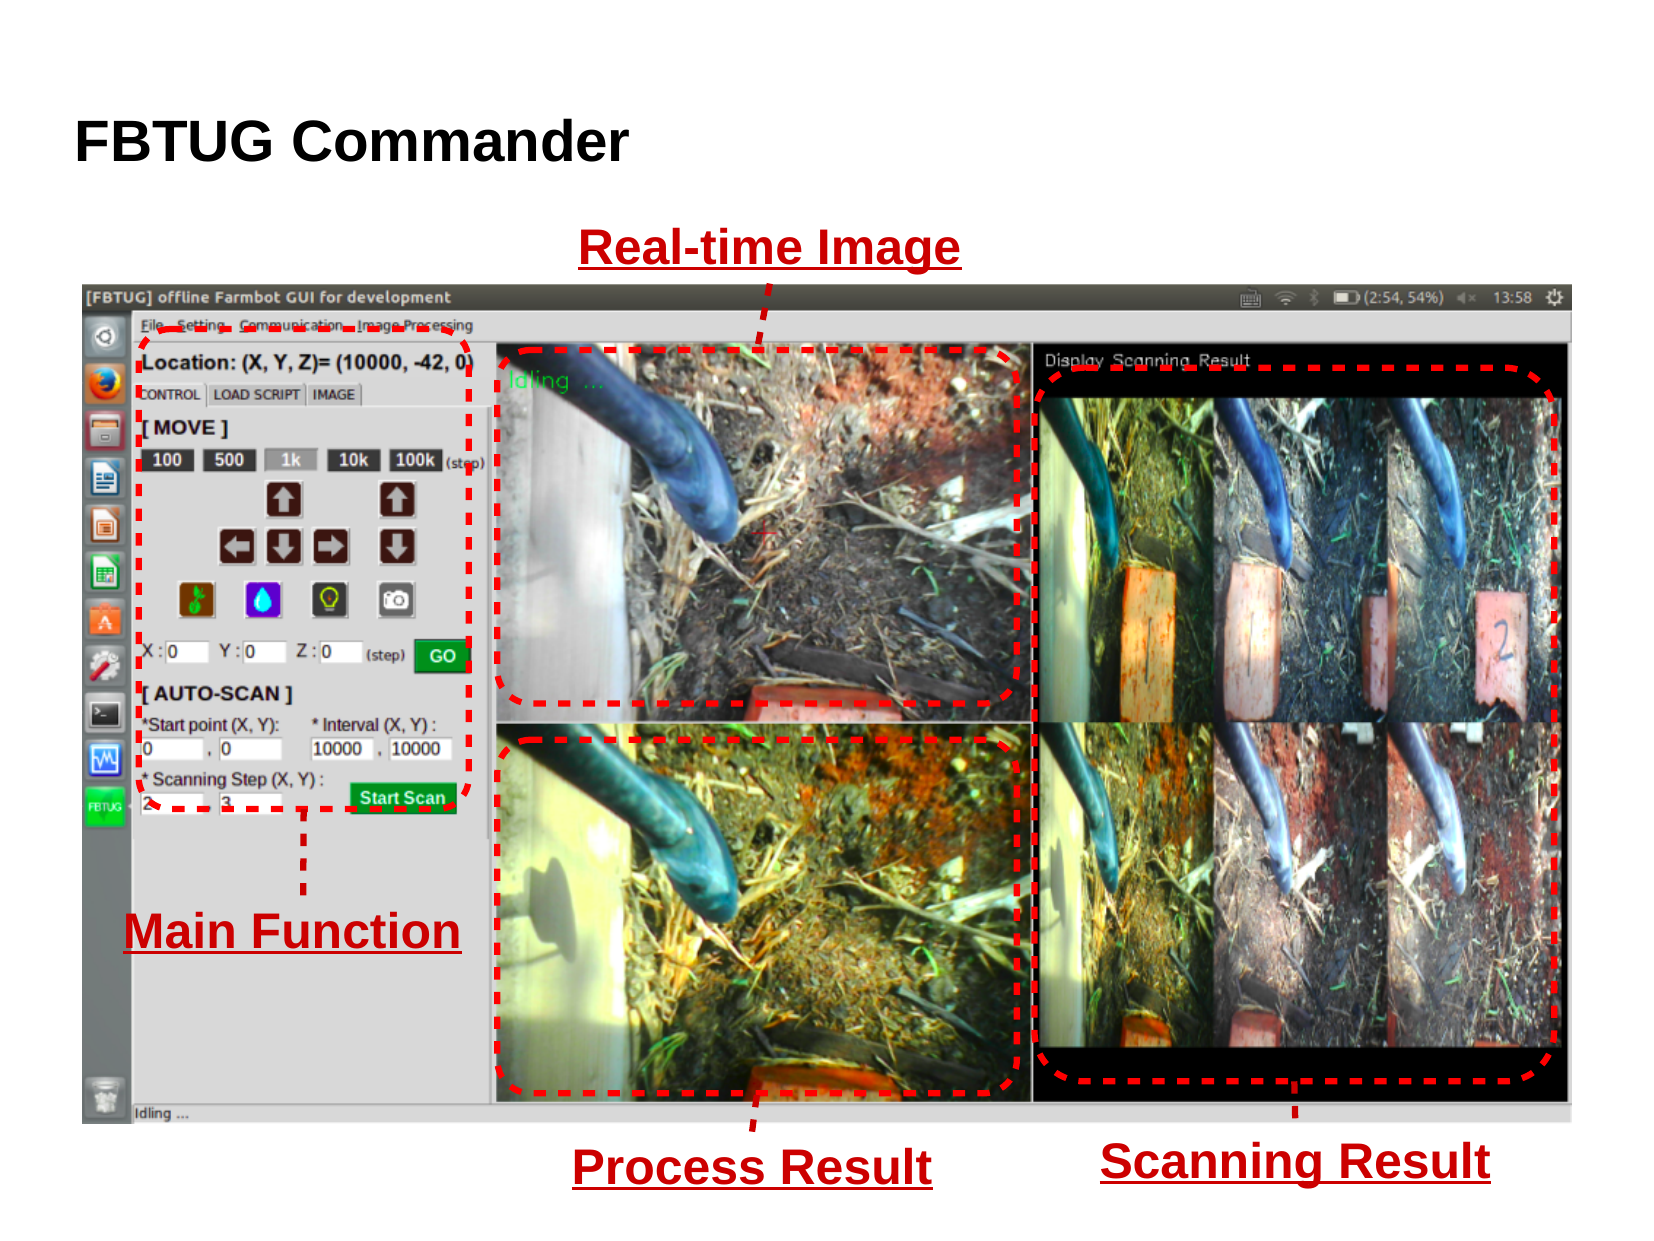

FBTUG Commander
Real-time Image
Main Function
Scanning Result
Process Result